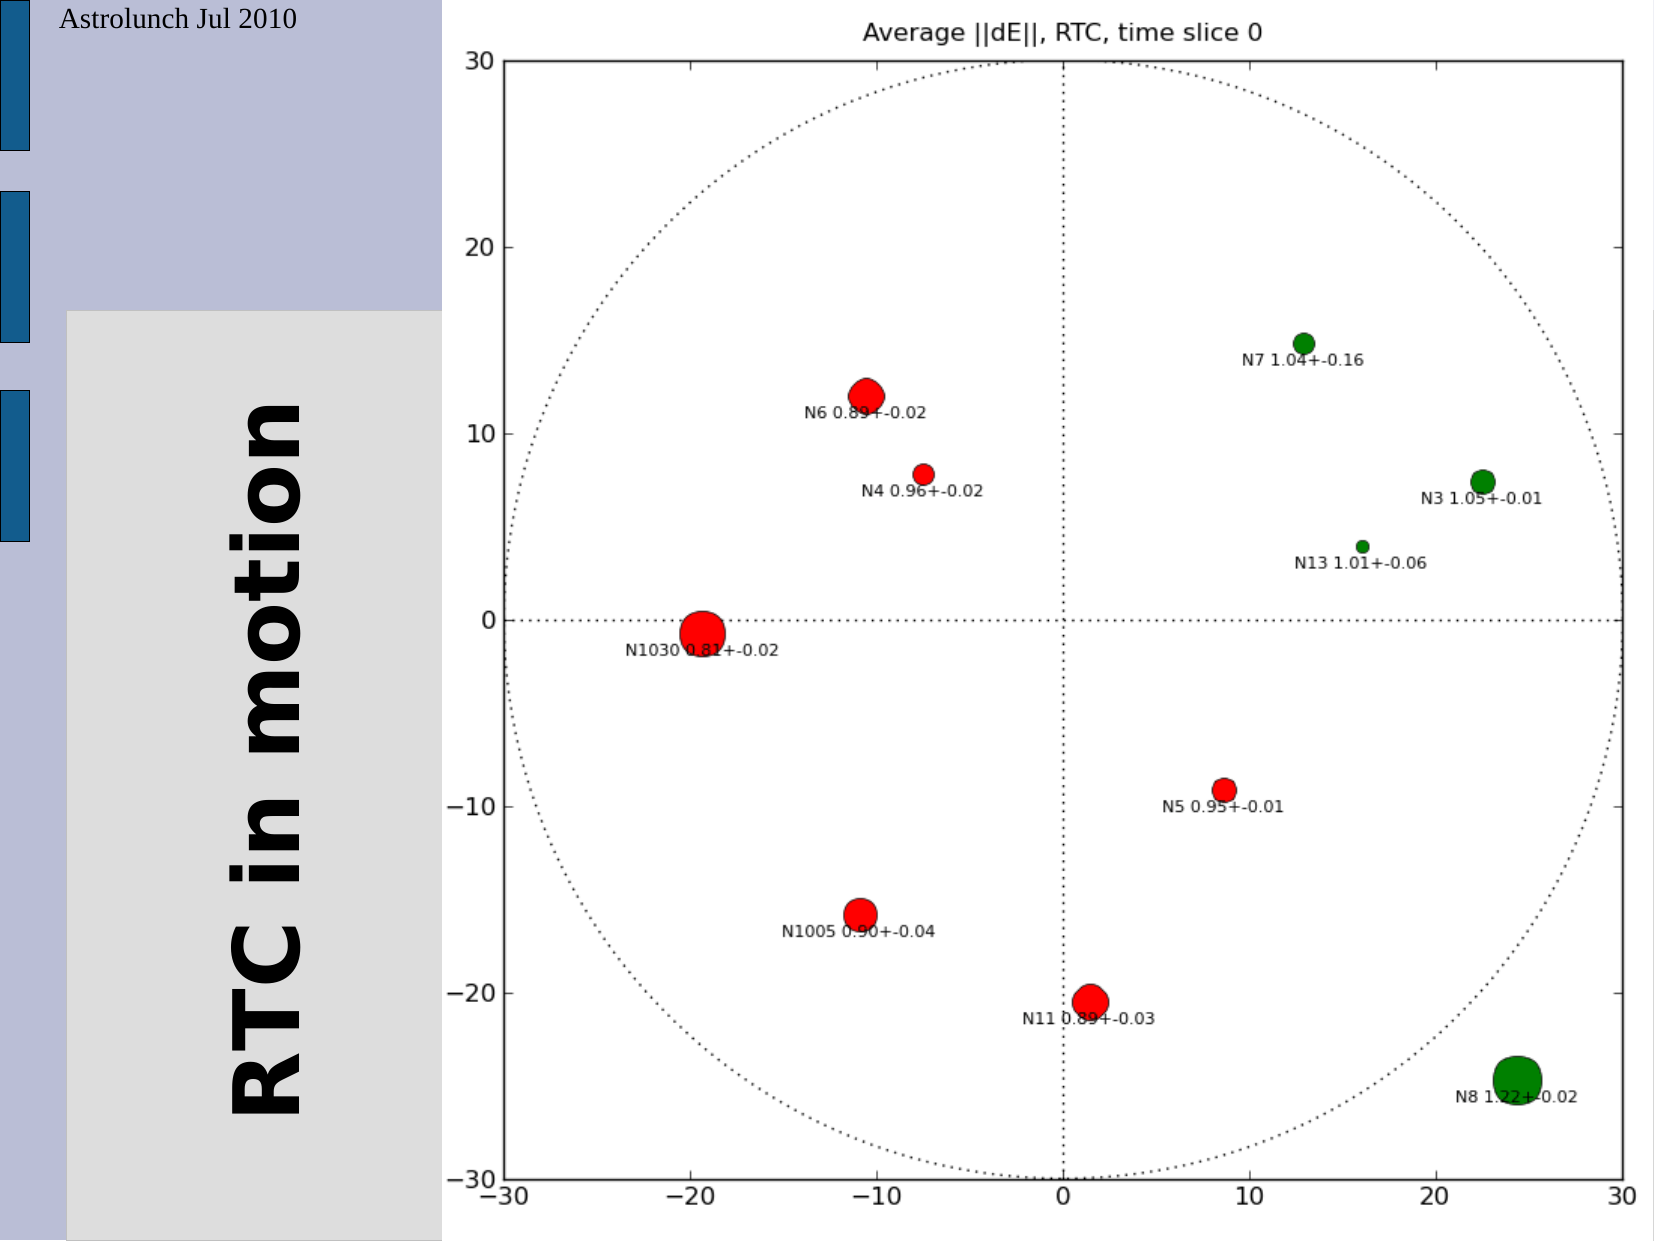

Astrolunch Jul 2010
#
RTC in motion